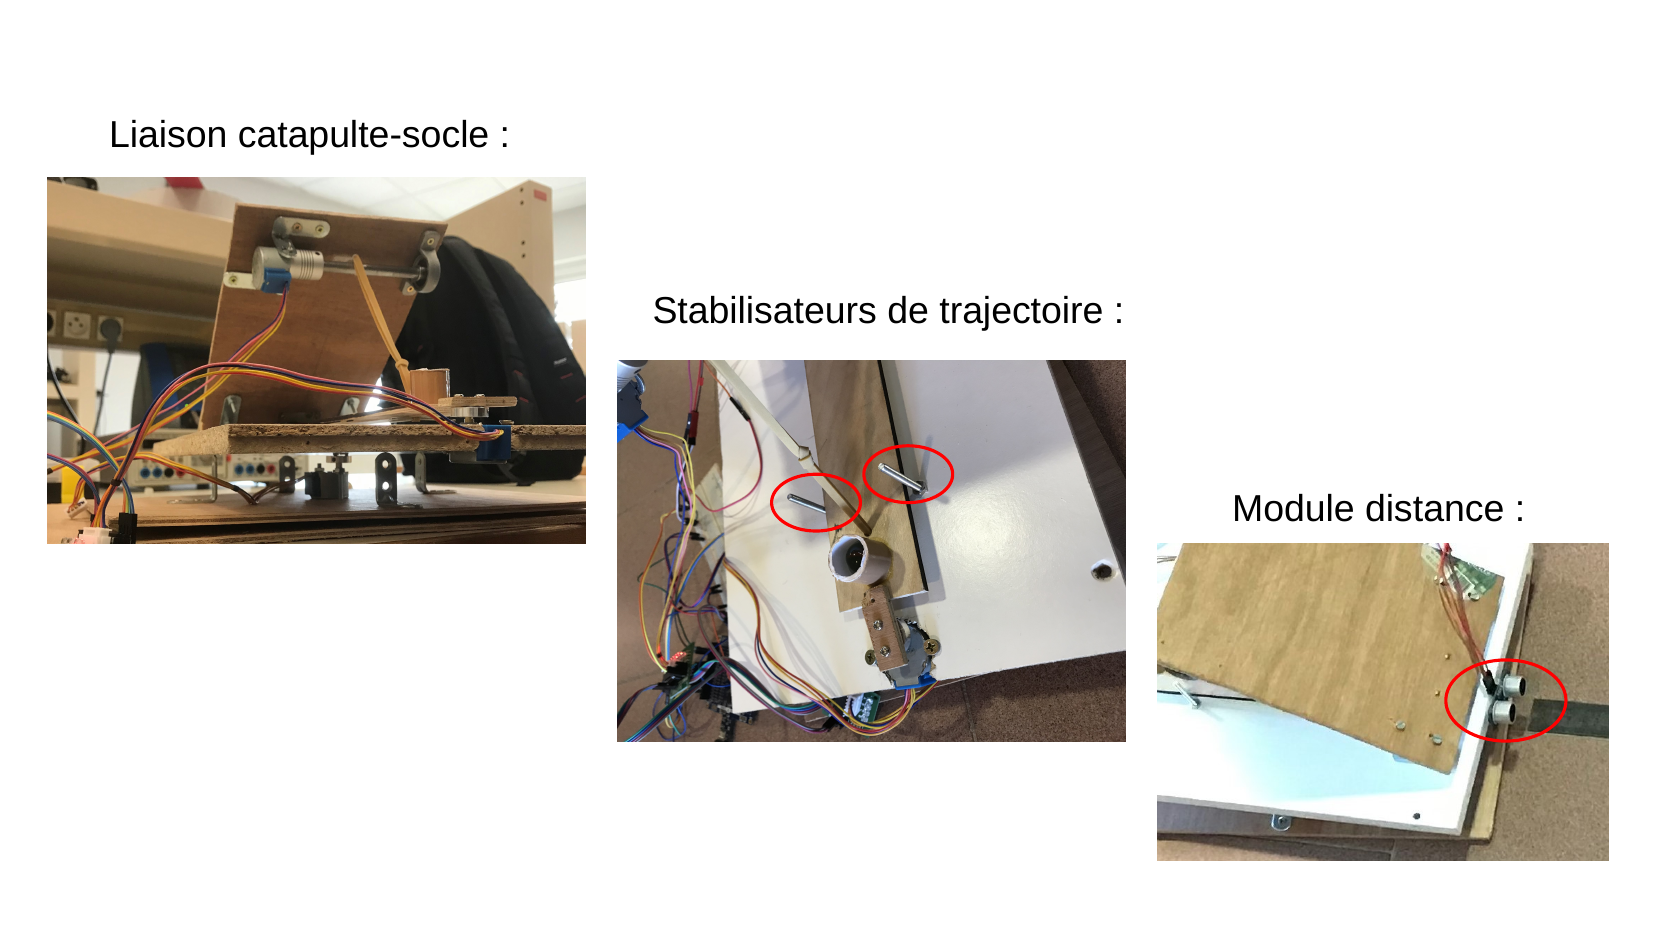

Liaison catapulte-socle :
Stabilisateurs de trajectoire :
Module distance :